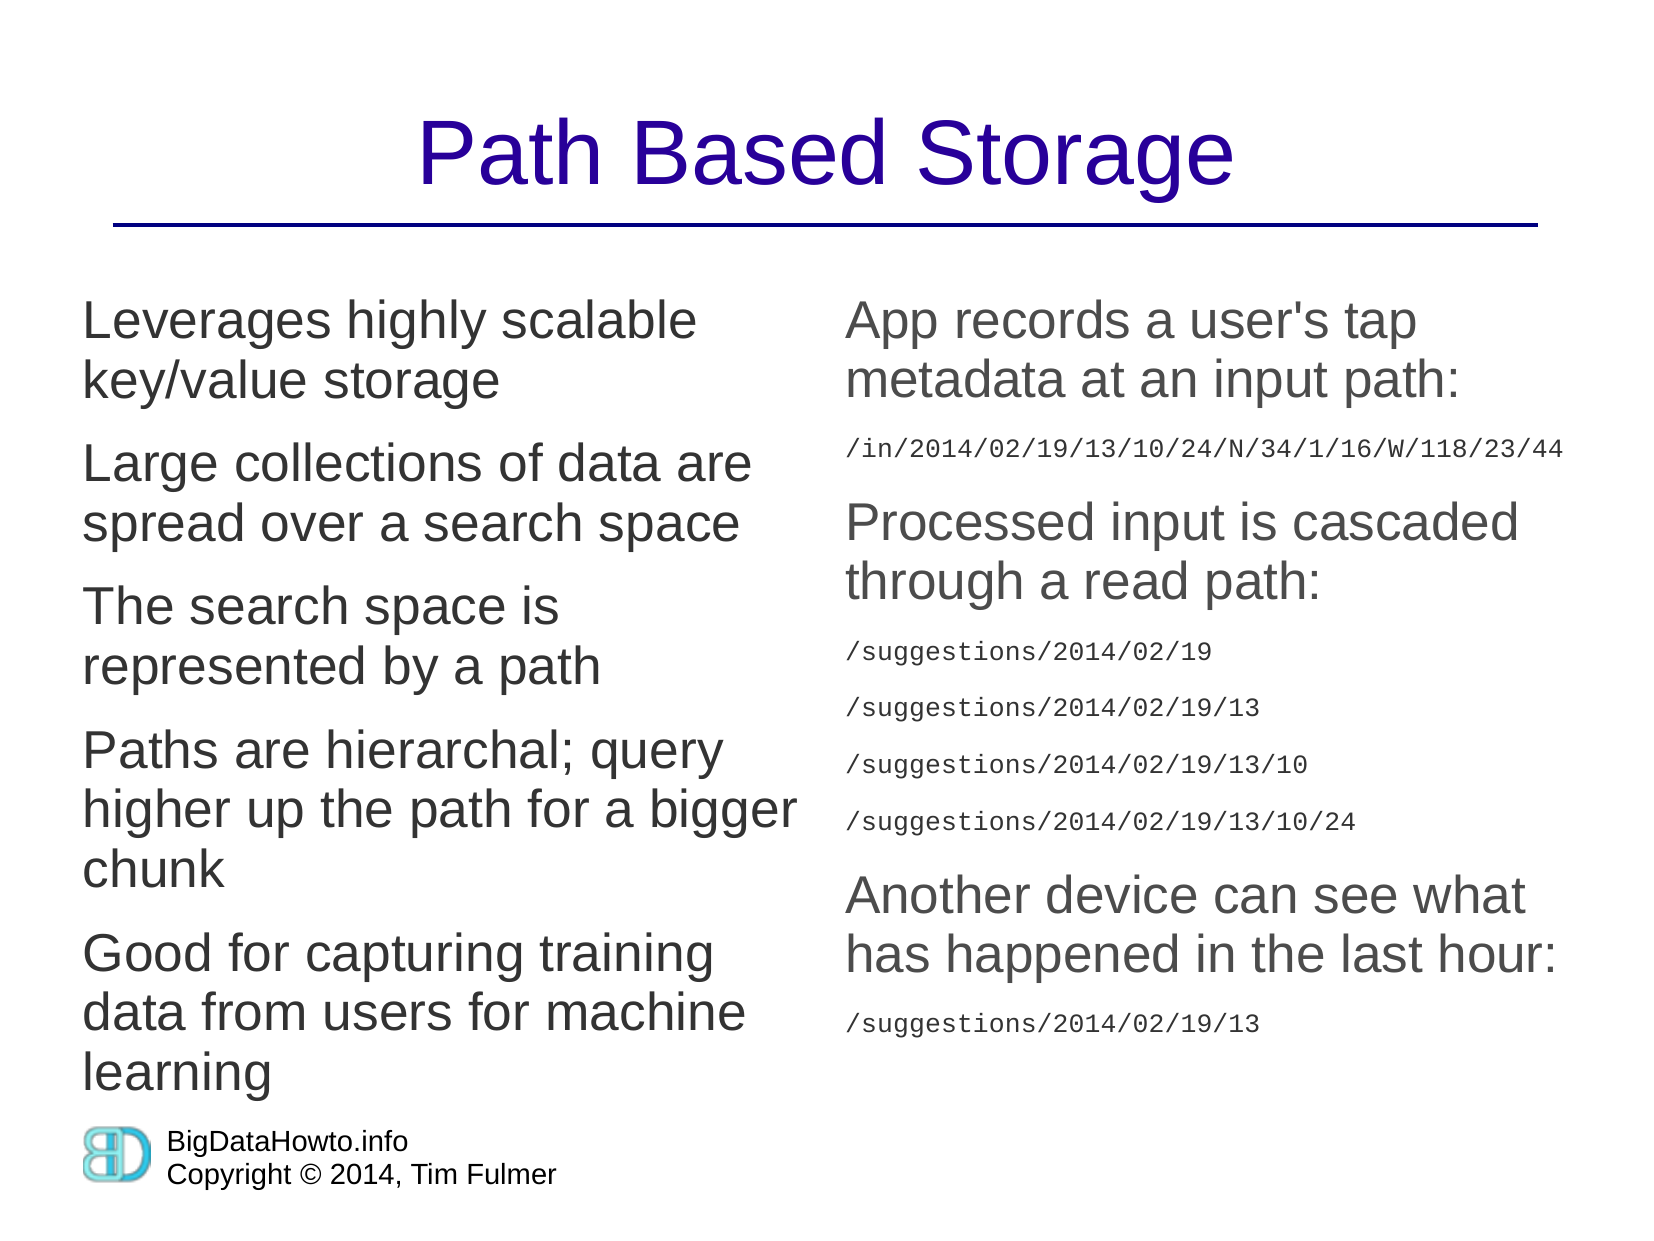

# Path Based Storage
Leverages highly scalable key/value storage
Large collections of data are spread over a search space
The search space is represented by a path
Paths are hierarchal; query higher up the path for a bigger chunk
Good for capturing training data from users for machine learning
App records a user's tap metadata at an input path:
/in/2014/02/19/13/10/24/N/34/1/16/W/118/23/44
Processed input is cascaded through a read path:
/suggestions/2014/02/19
/suggestions/2014/02/19/13
/suggestions/2014/02/19/13/10
/suggestions/2014/02/19/13/10/24
Another device can see what has happened in the last hour:
/suggestions/2014/02/19/13